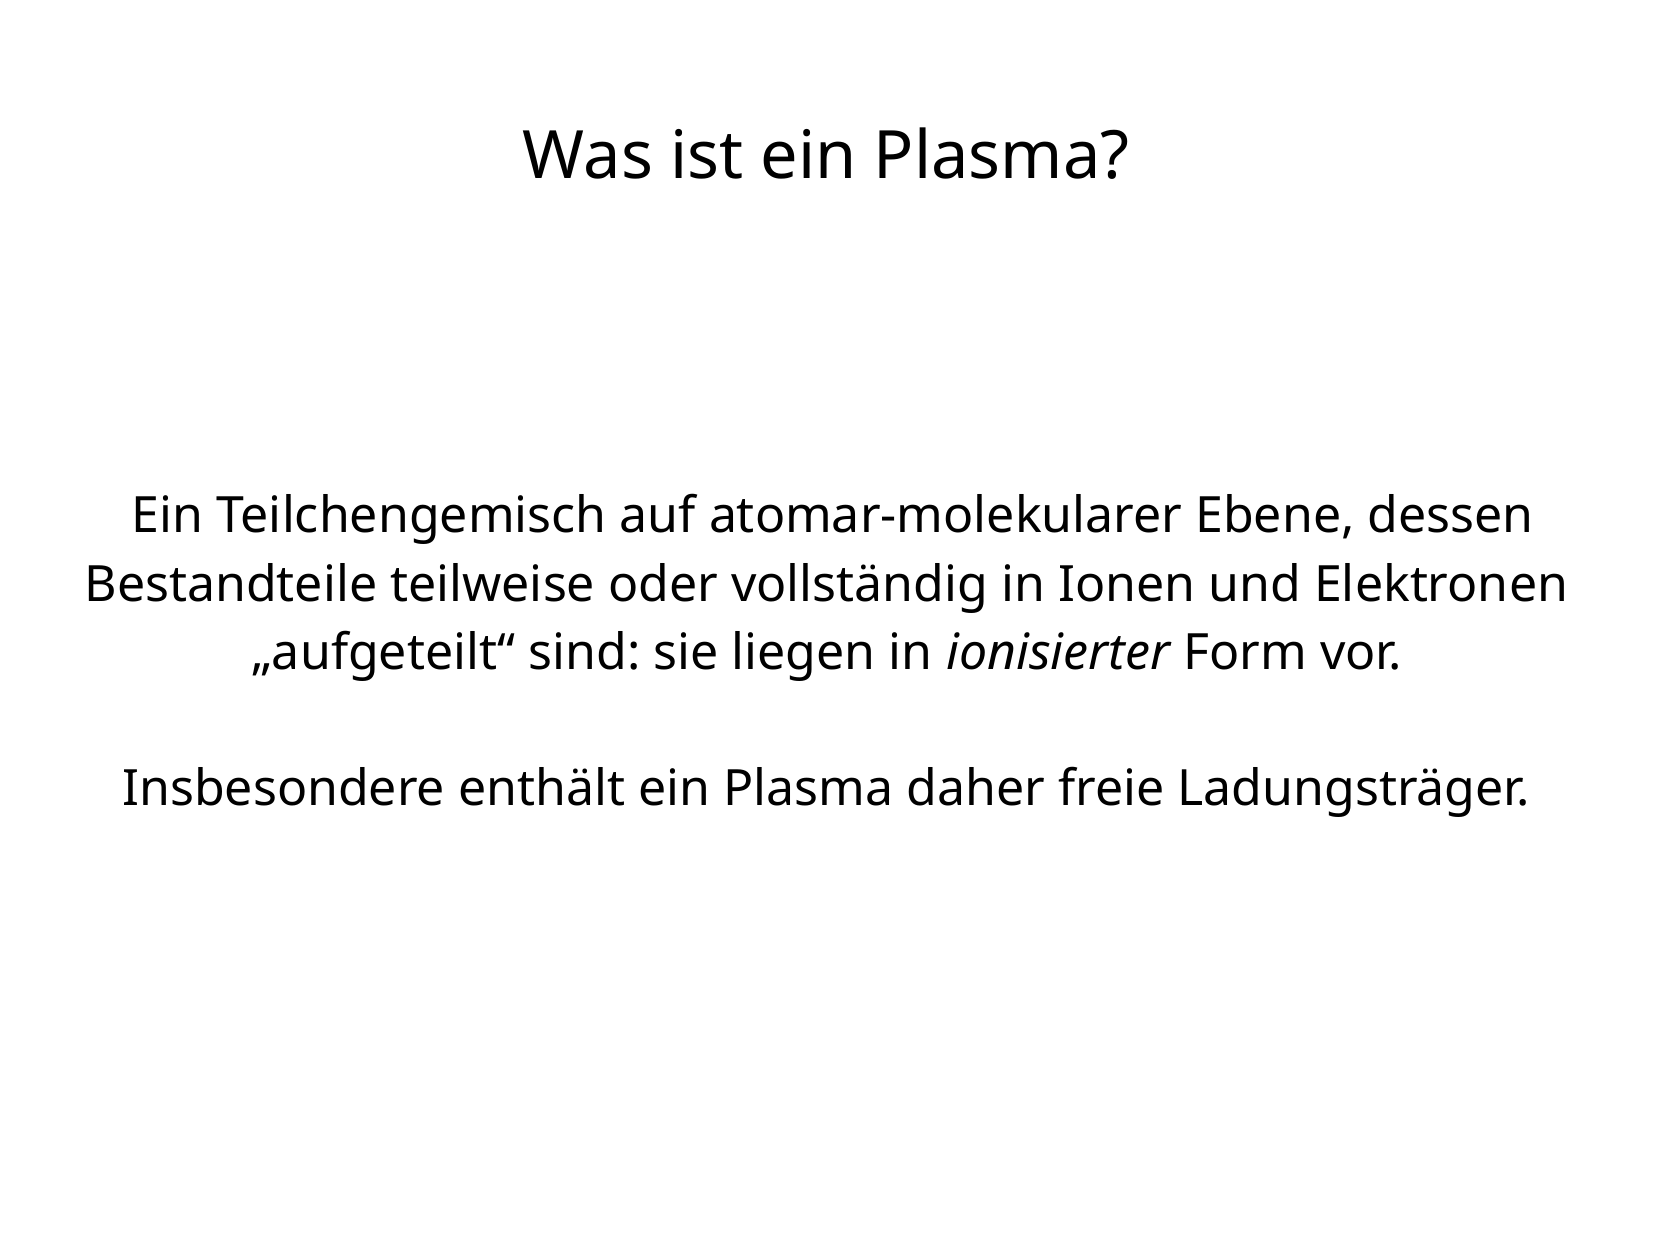

# Was ist ein Plasma?
 Ein Teilchengemisch auf atomar-molekularer Ebene, dessen Bestandteile teilweise oder vollständig in Ionen und Elektronen „aufgeteilt“ sind: sie liegen in ionisierter Form vor.
Insbesondere enthält ein Plasma daher freie Ladungsträger.